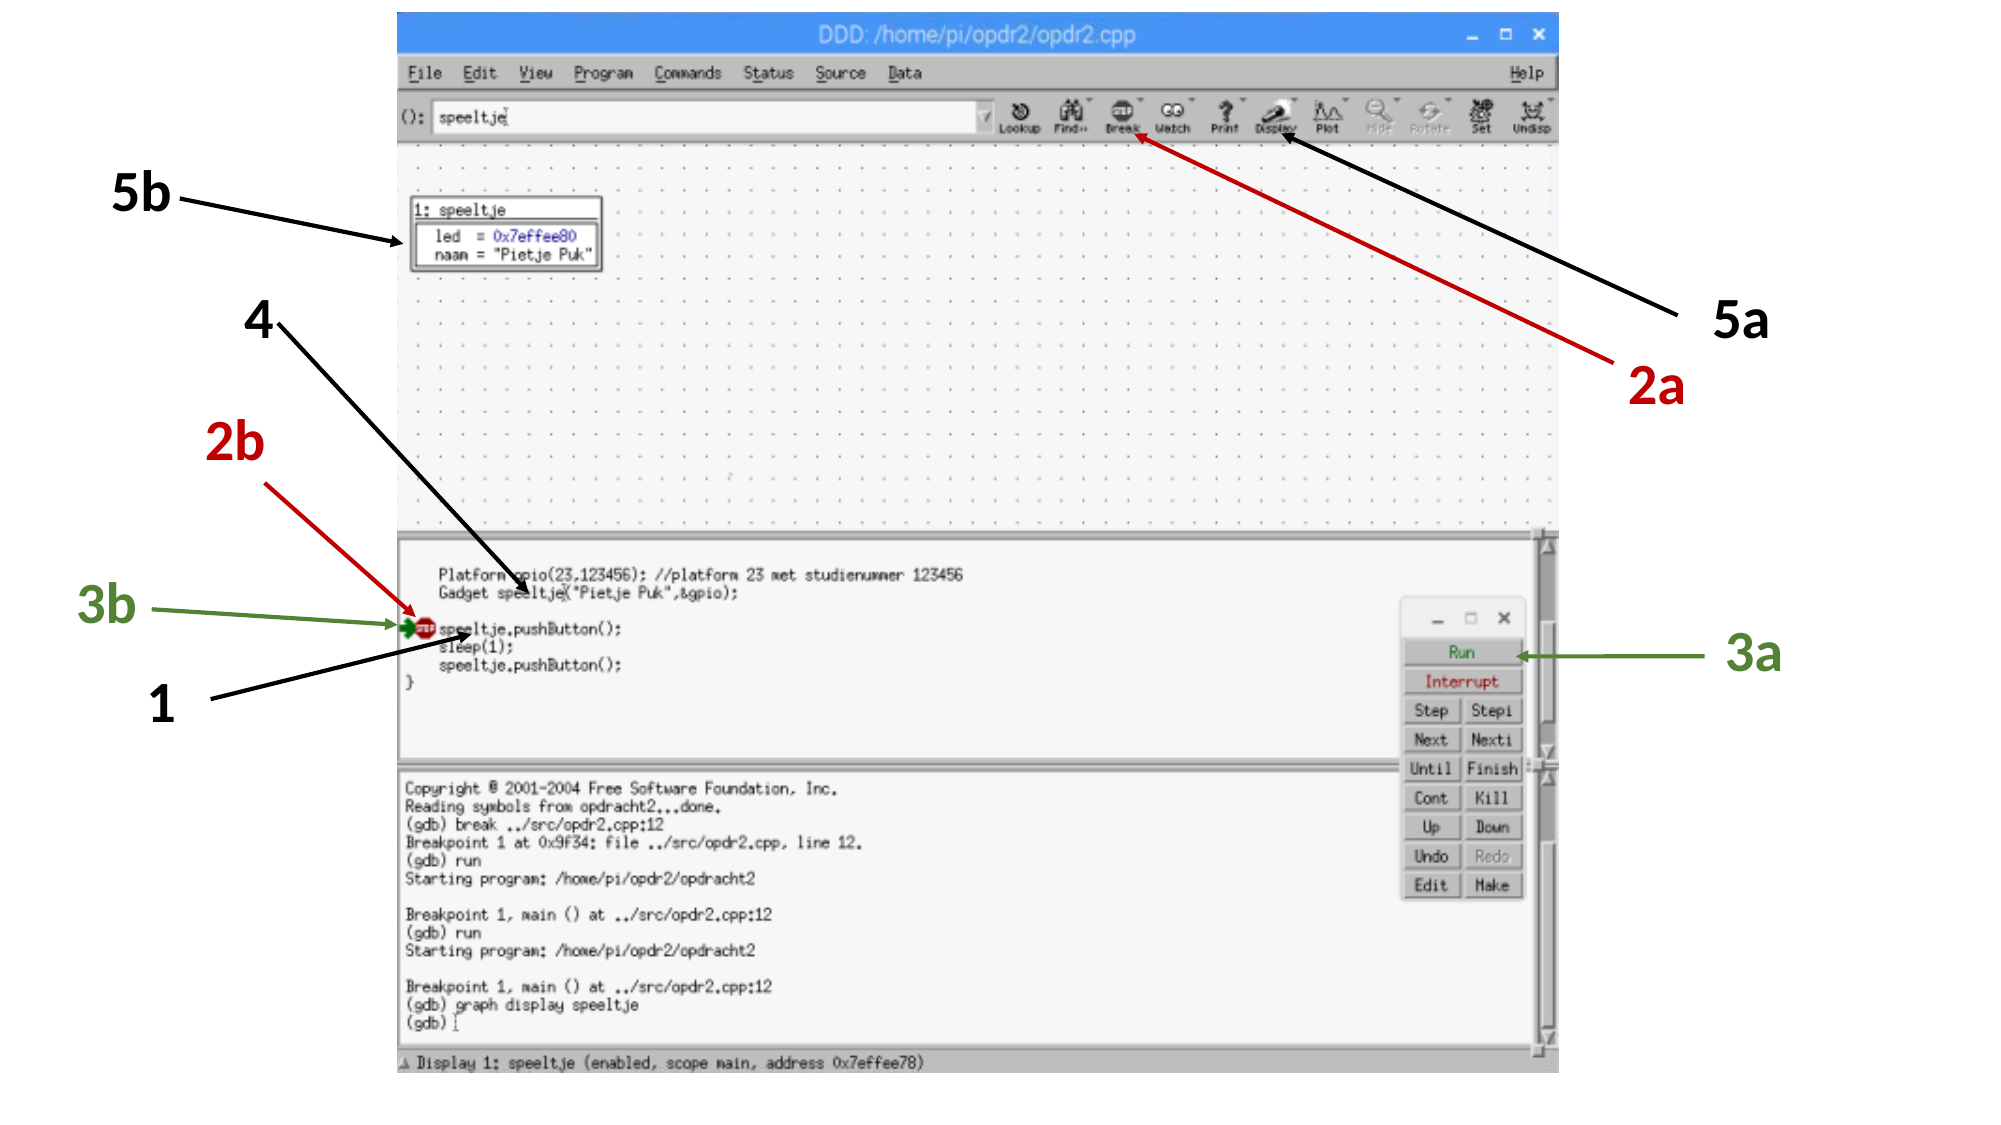

5b
4
5a
2a
2b
3b
3a
1